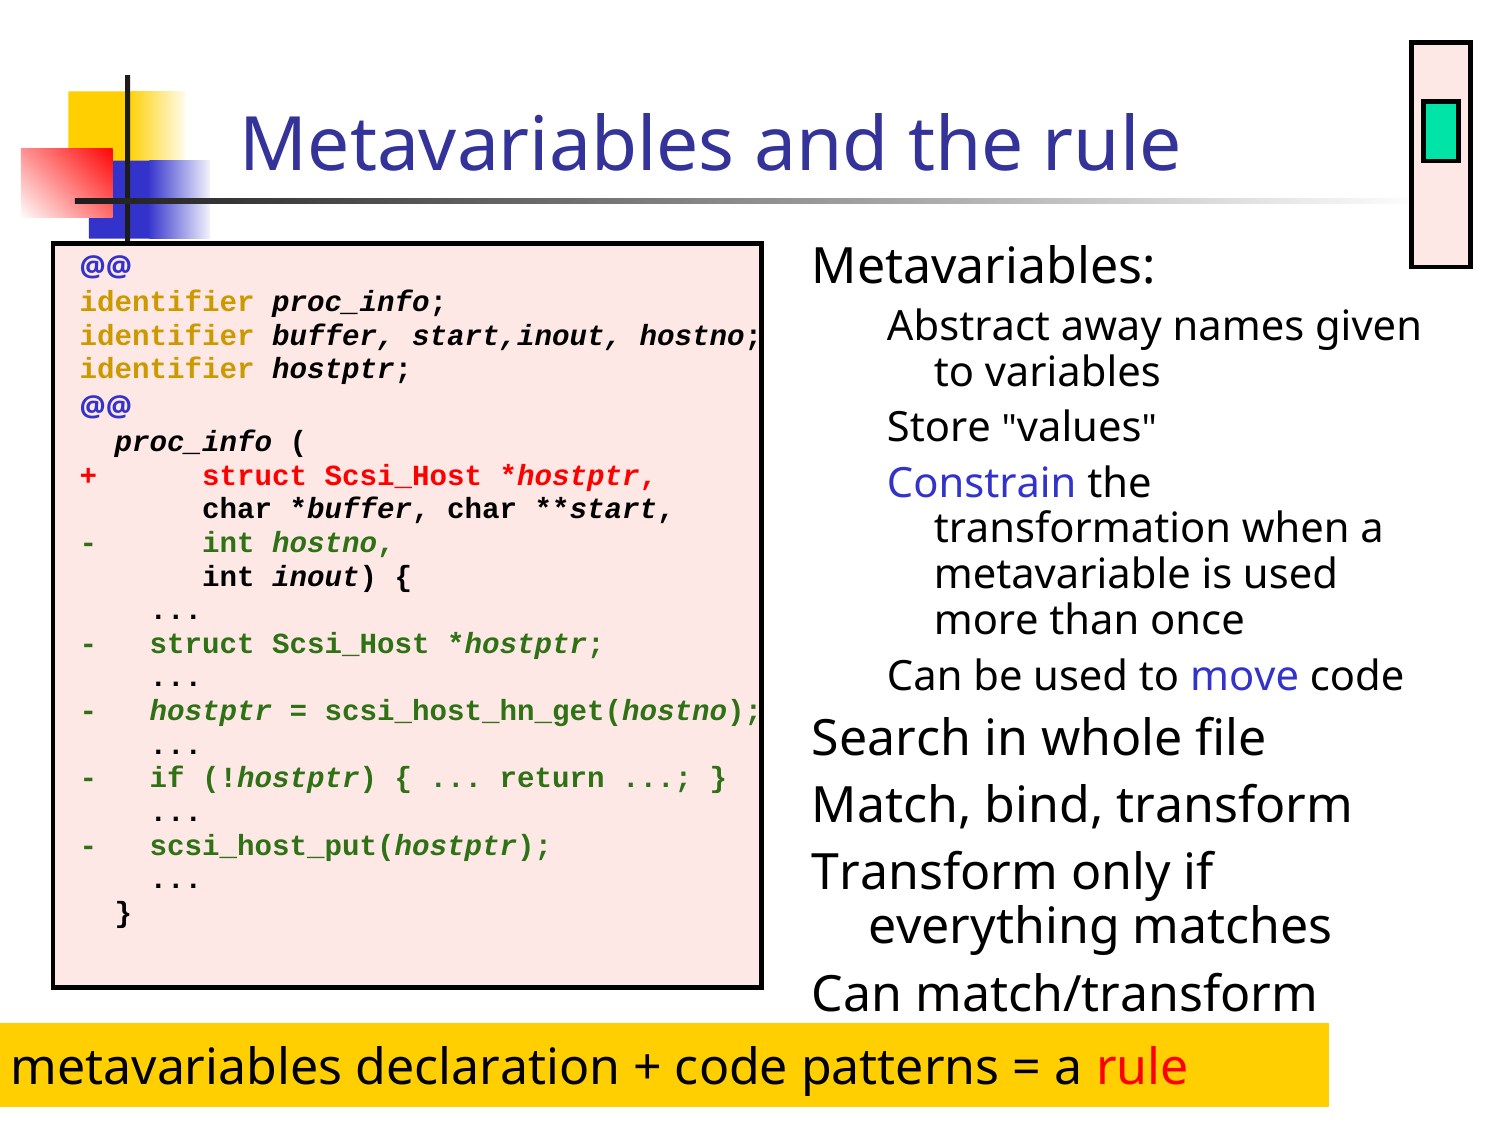

# Metavariables and the rule
Metavariables:
Abstract away names given to variables
Store "values"
Constrain the transformation when a metavariable is used more than once
Can be used to move code
Search in whole file
Match, bind, transform
Transform only if everything matches
Can match/transform multiple times
@@
identifier proc_info;
identifier buffer, start,inout, hostno;
identifier hostptr;
@@
 proc_info (
+ struct Scsi_Host *hostptr,
 char *buffer, char **start,
- int hostno,
 int inout) {
 ...
- struct Scsi_Host *hostptr;
 ...
- hostptr = scsi_host_hn_get(hostno);
 ...
- if (!hostptr) { ... return ...; }
 ...
- scsi_host_put(hostptr);
 ...
 }
metavariables declaration + code patterns = a rule